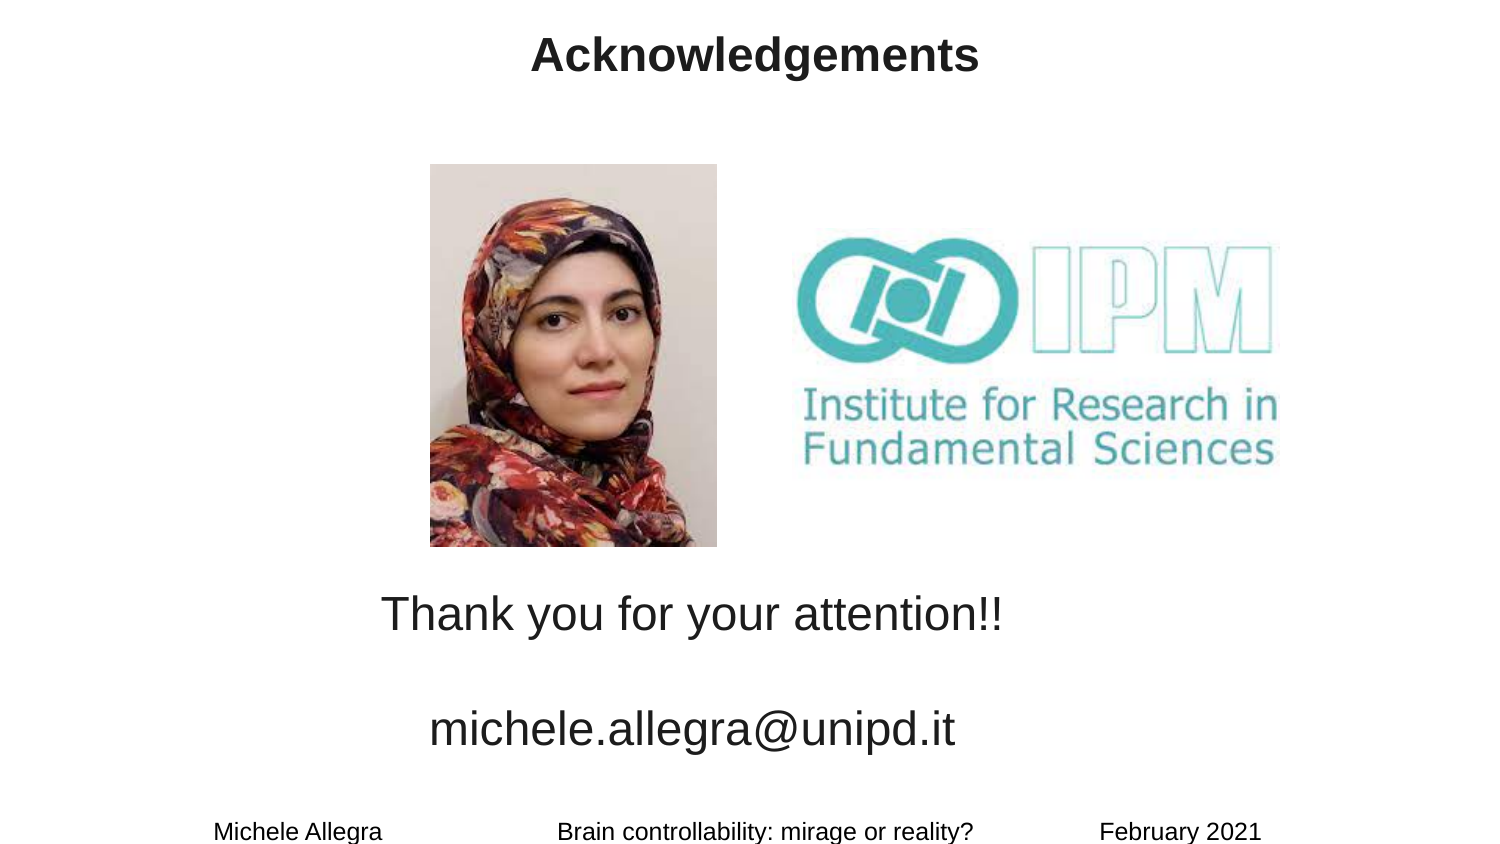

Acknowledgements
Thank you for your attention!!
michele.allegra@unipd.it
Michele Allegra Brain controllability: mirage or reality? February 2021